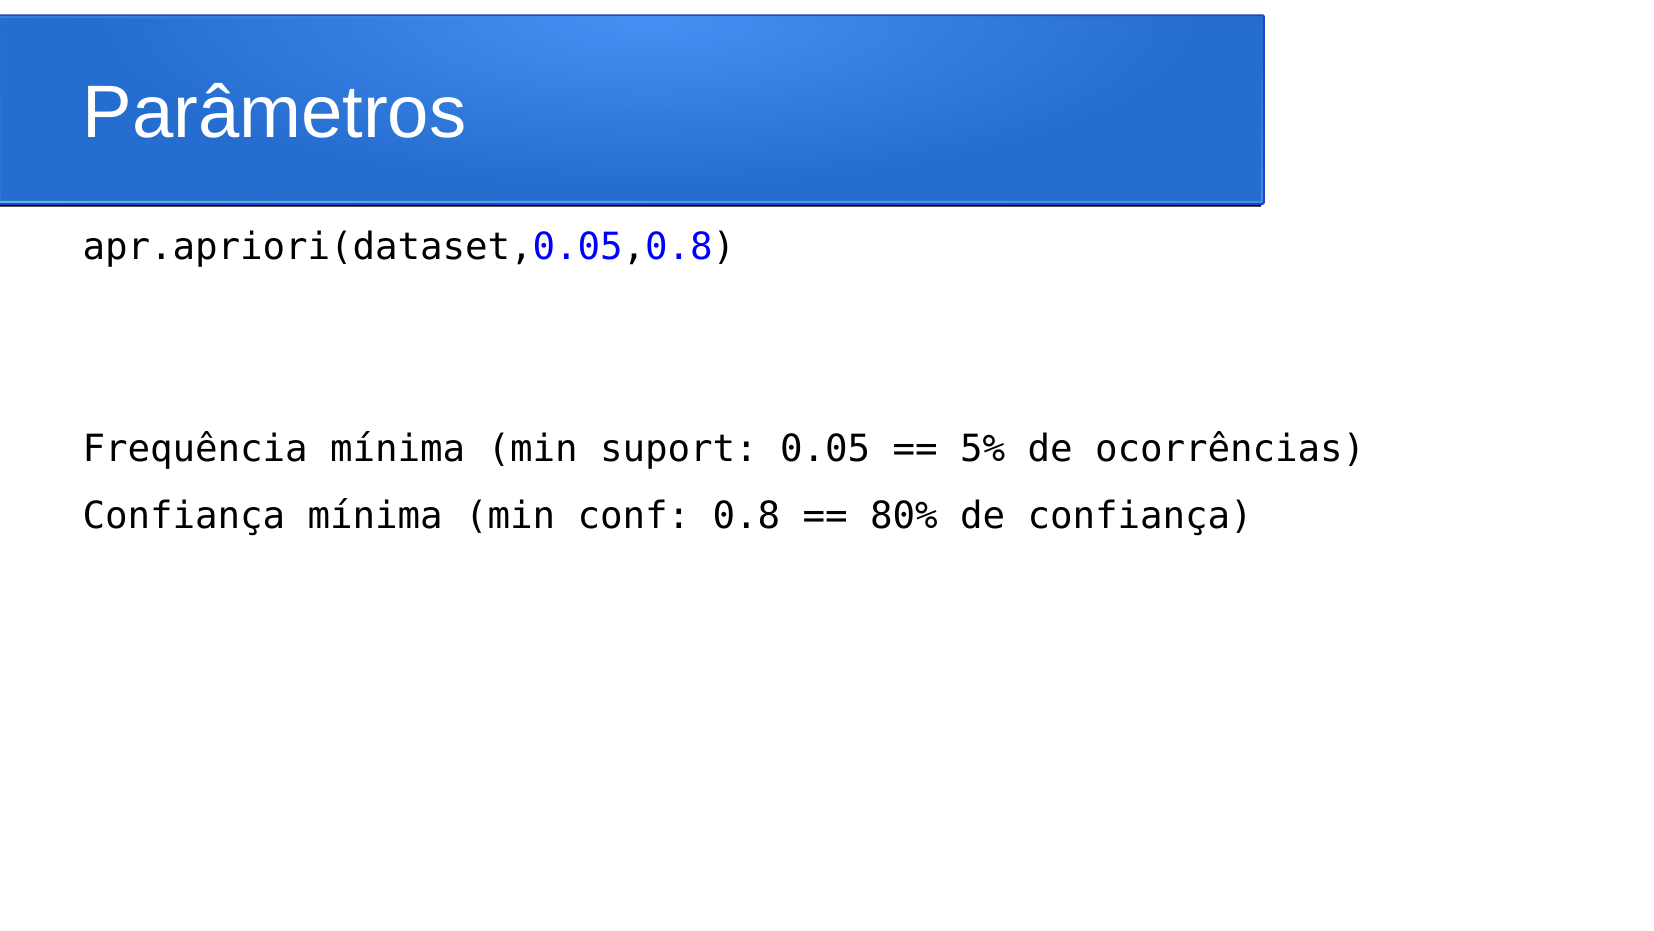

# Parâmetros
apr.apriori(dataset,0.05,0.8)
Frequência mínima (min suport: 0.05 == 5% de ocorrências)
Confiança mínima (min conf: 0.8 == 80% de confiança)